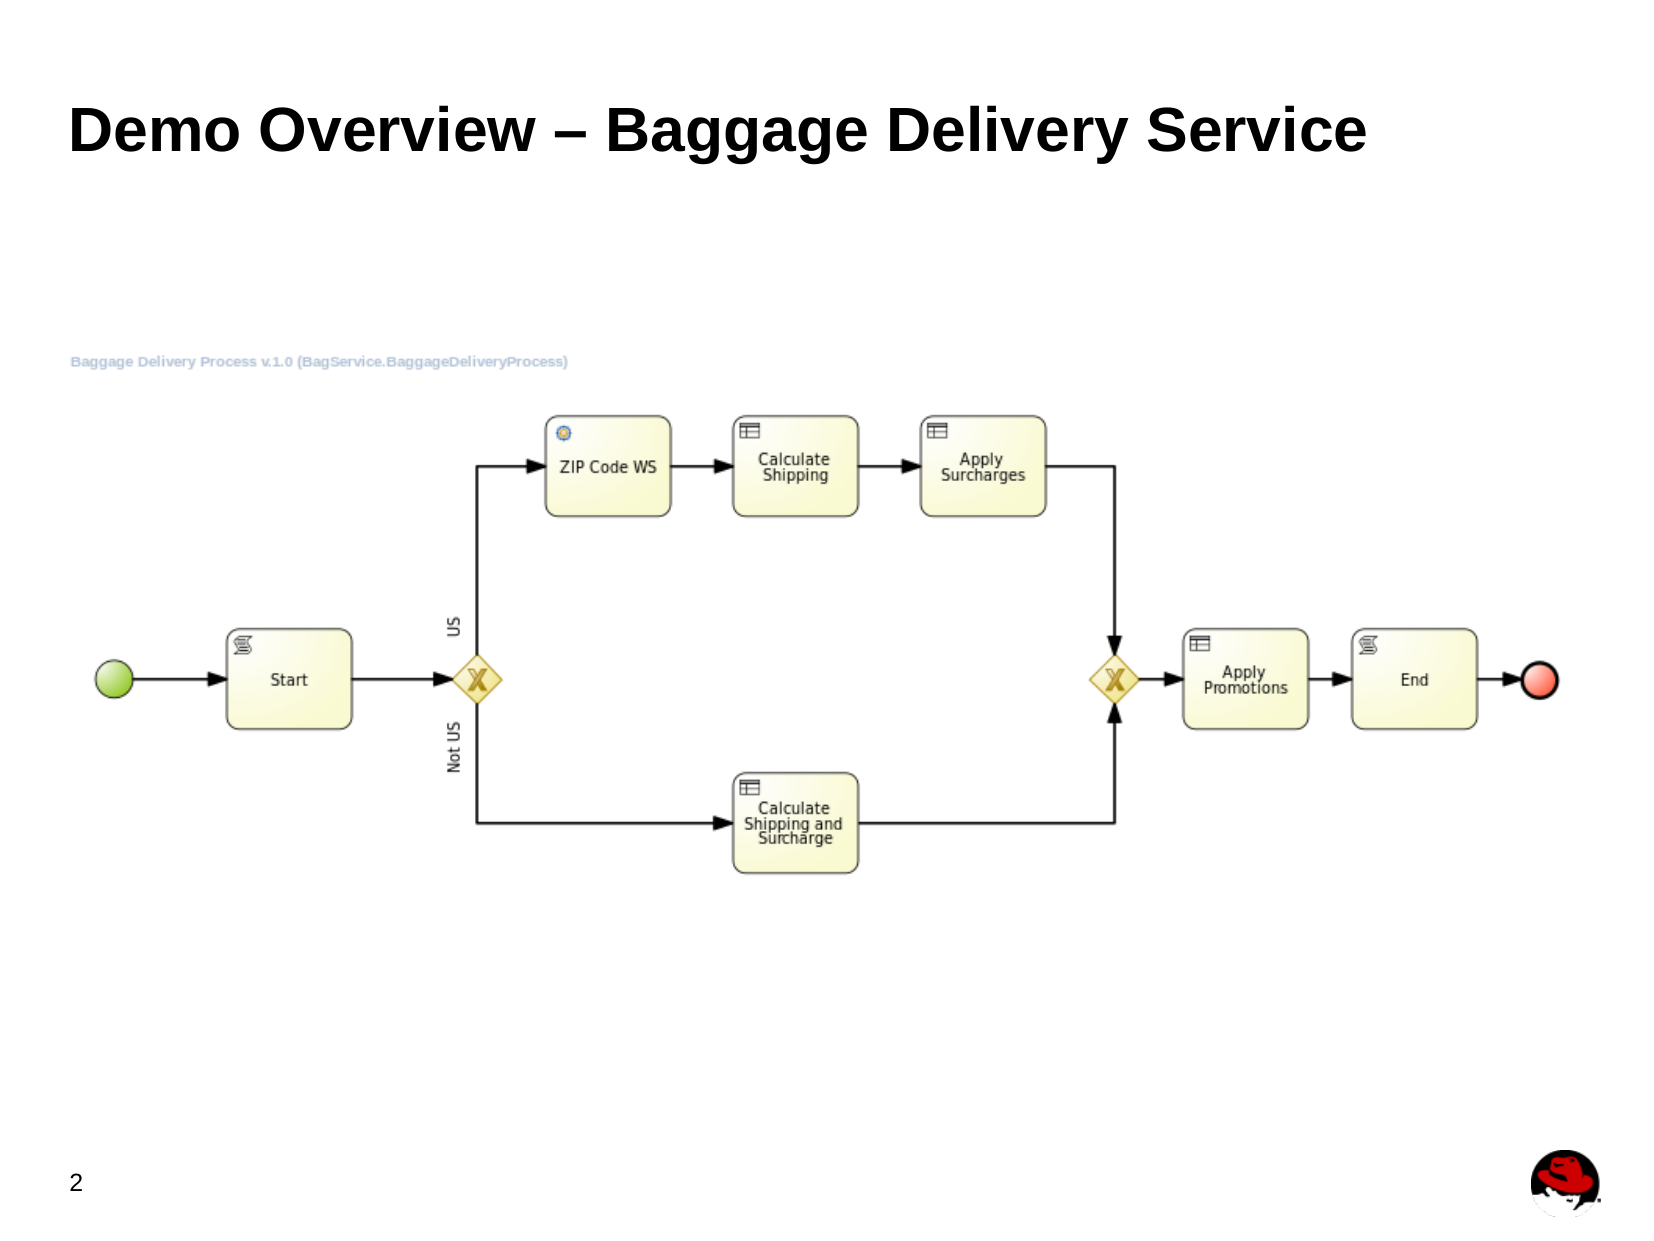

# Demo Overview – Baggage Delivery Service